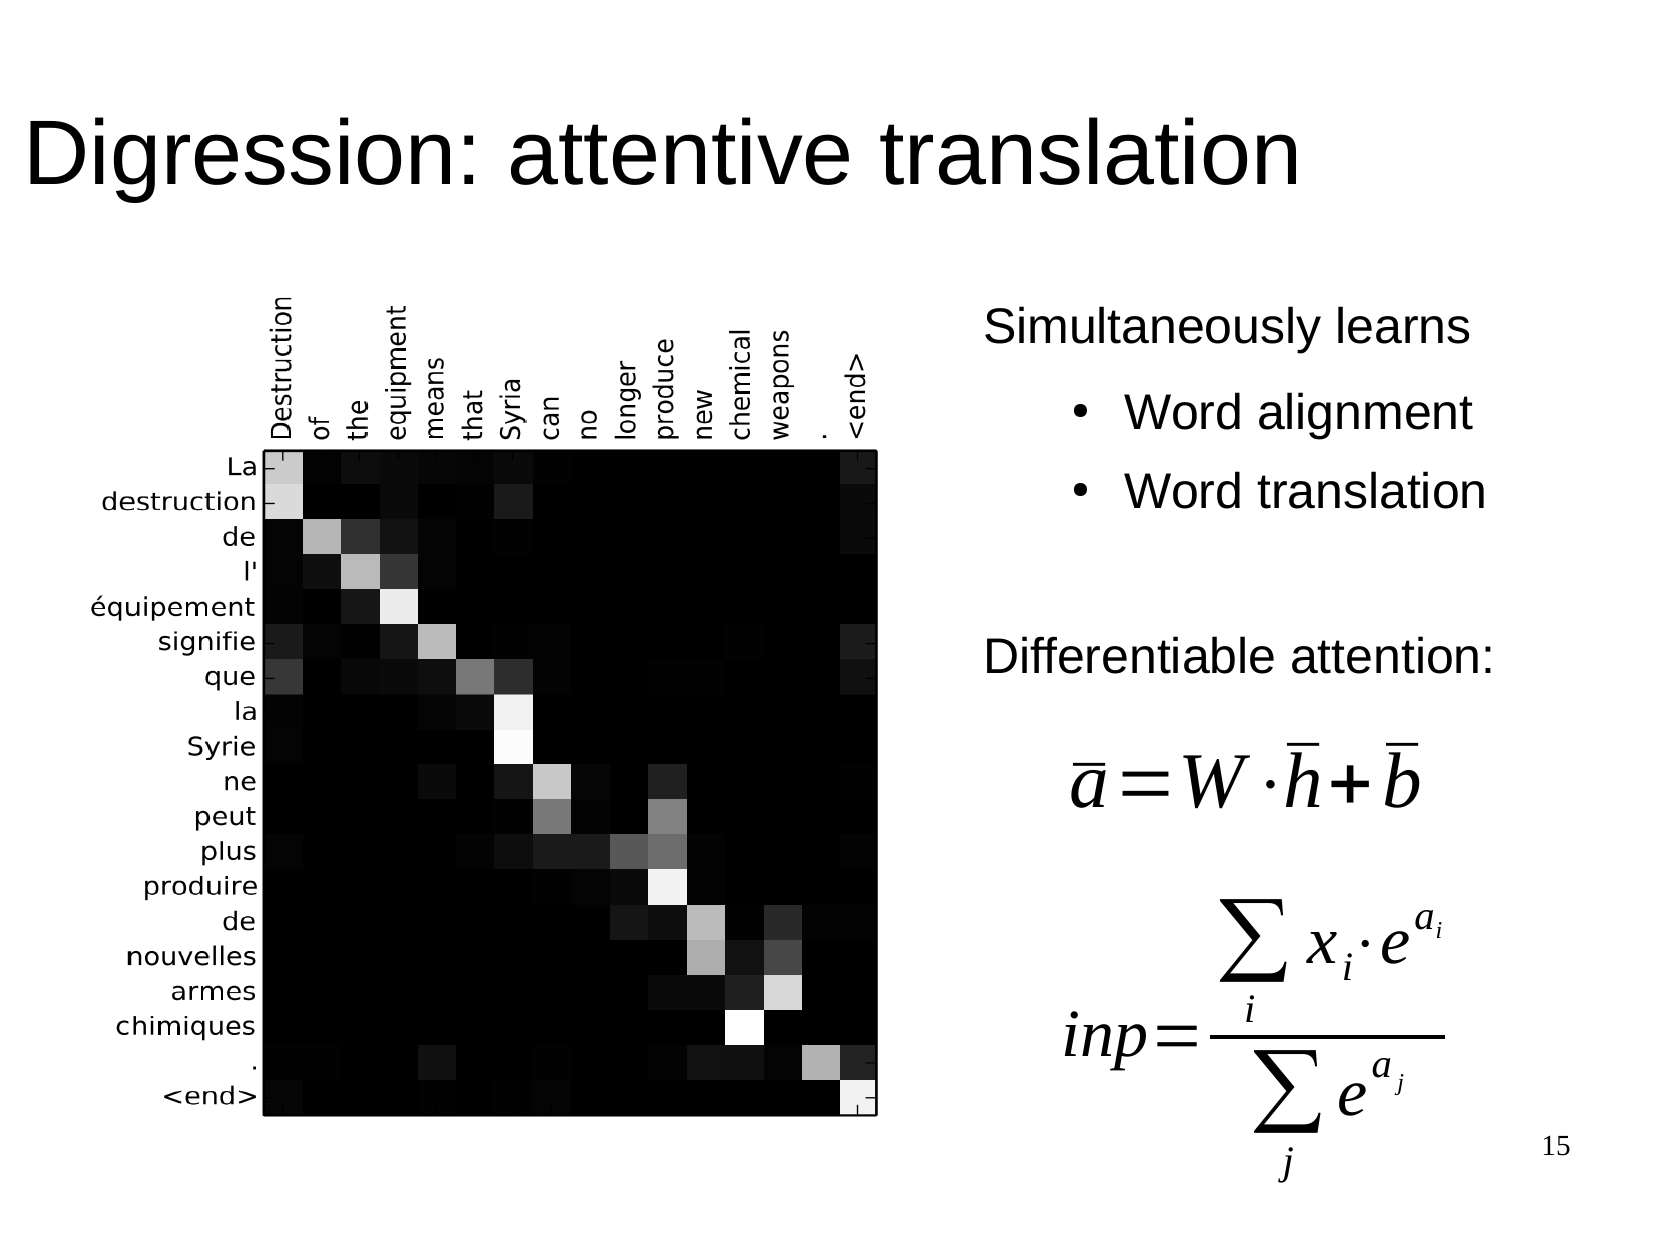

# Digression: attentive translation
Simultaneously learns
Word alignment
Word translation
Differentiable attention:
15